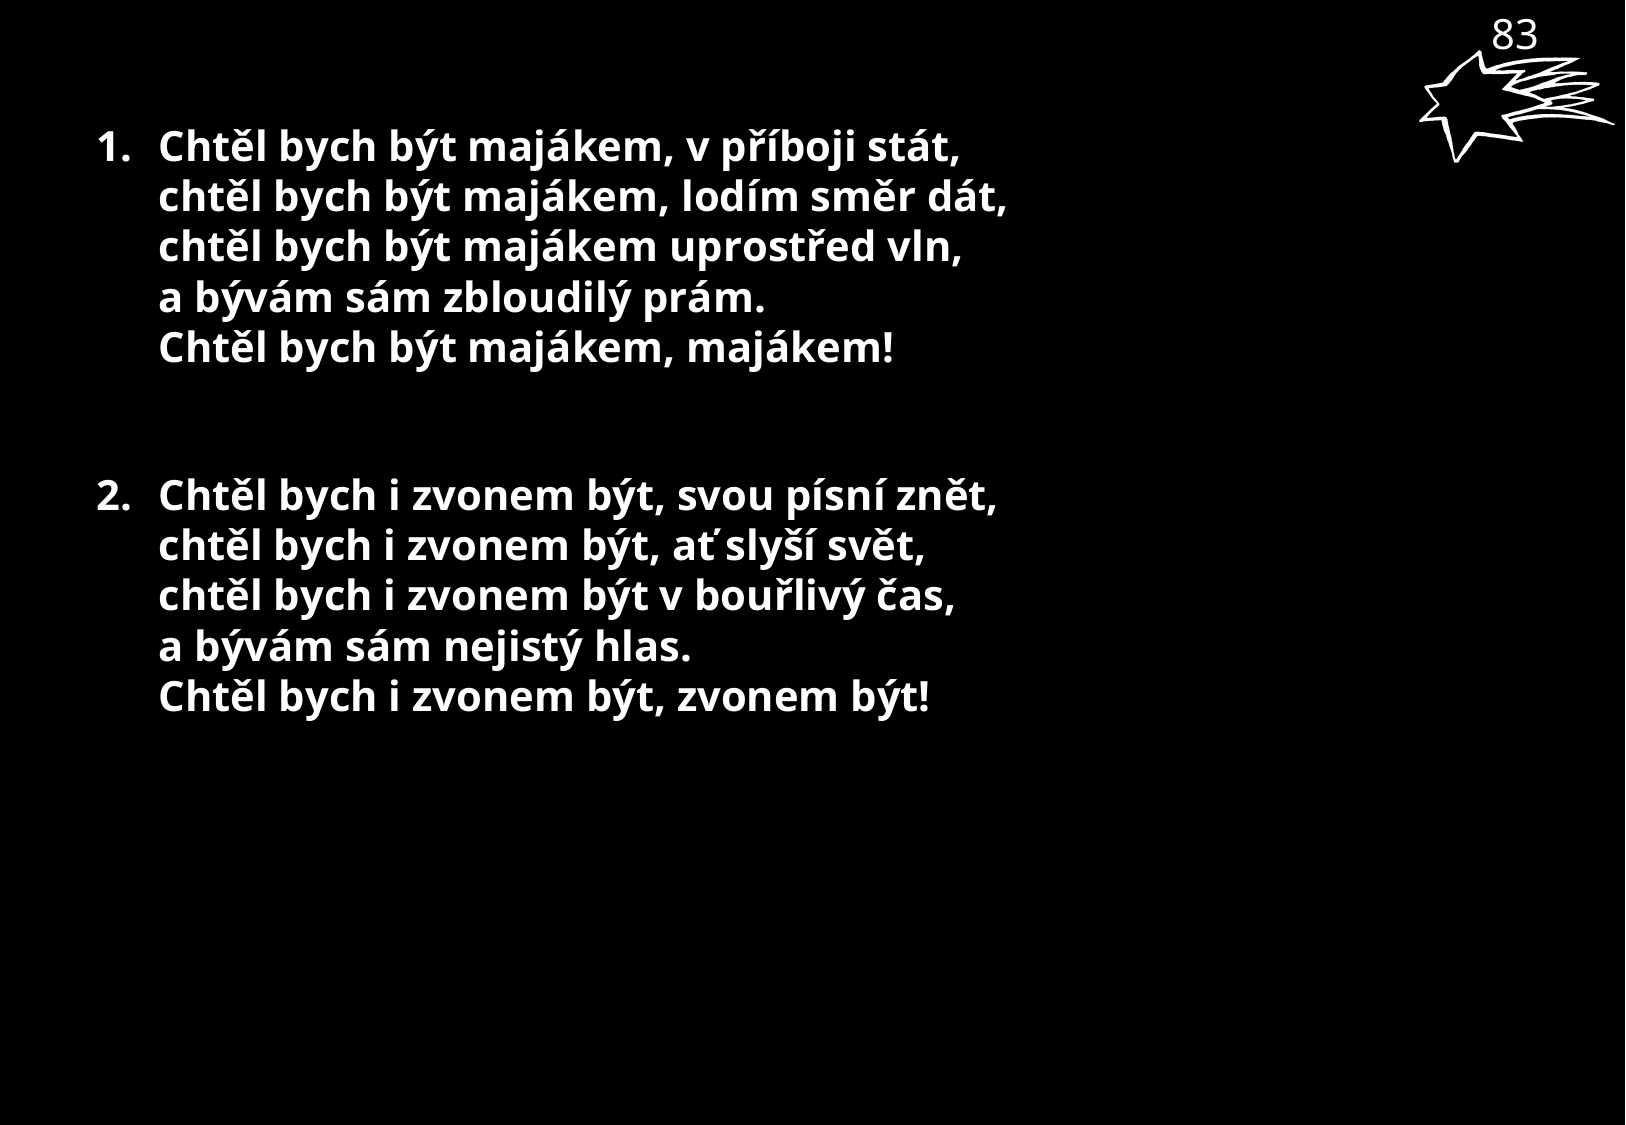

83
# Chtěl bych být majákem, v příboji stát, chtěl bych být majákem, lodím směr dát, chtěl bych být majákem uprostřed vln, a bývám sám zbloudilý prám. Chtěl bych být majákem, majákem!
Chtěl bych i zvonem být, svou písní znět,
chtěl bych i zvonem být, ať slyší svět,
chtěl bych i zvonem být v bouřlivý čas,
a bývám sám nejistý hlas.
Chtěl bych i zvonem být, zvonem být!